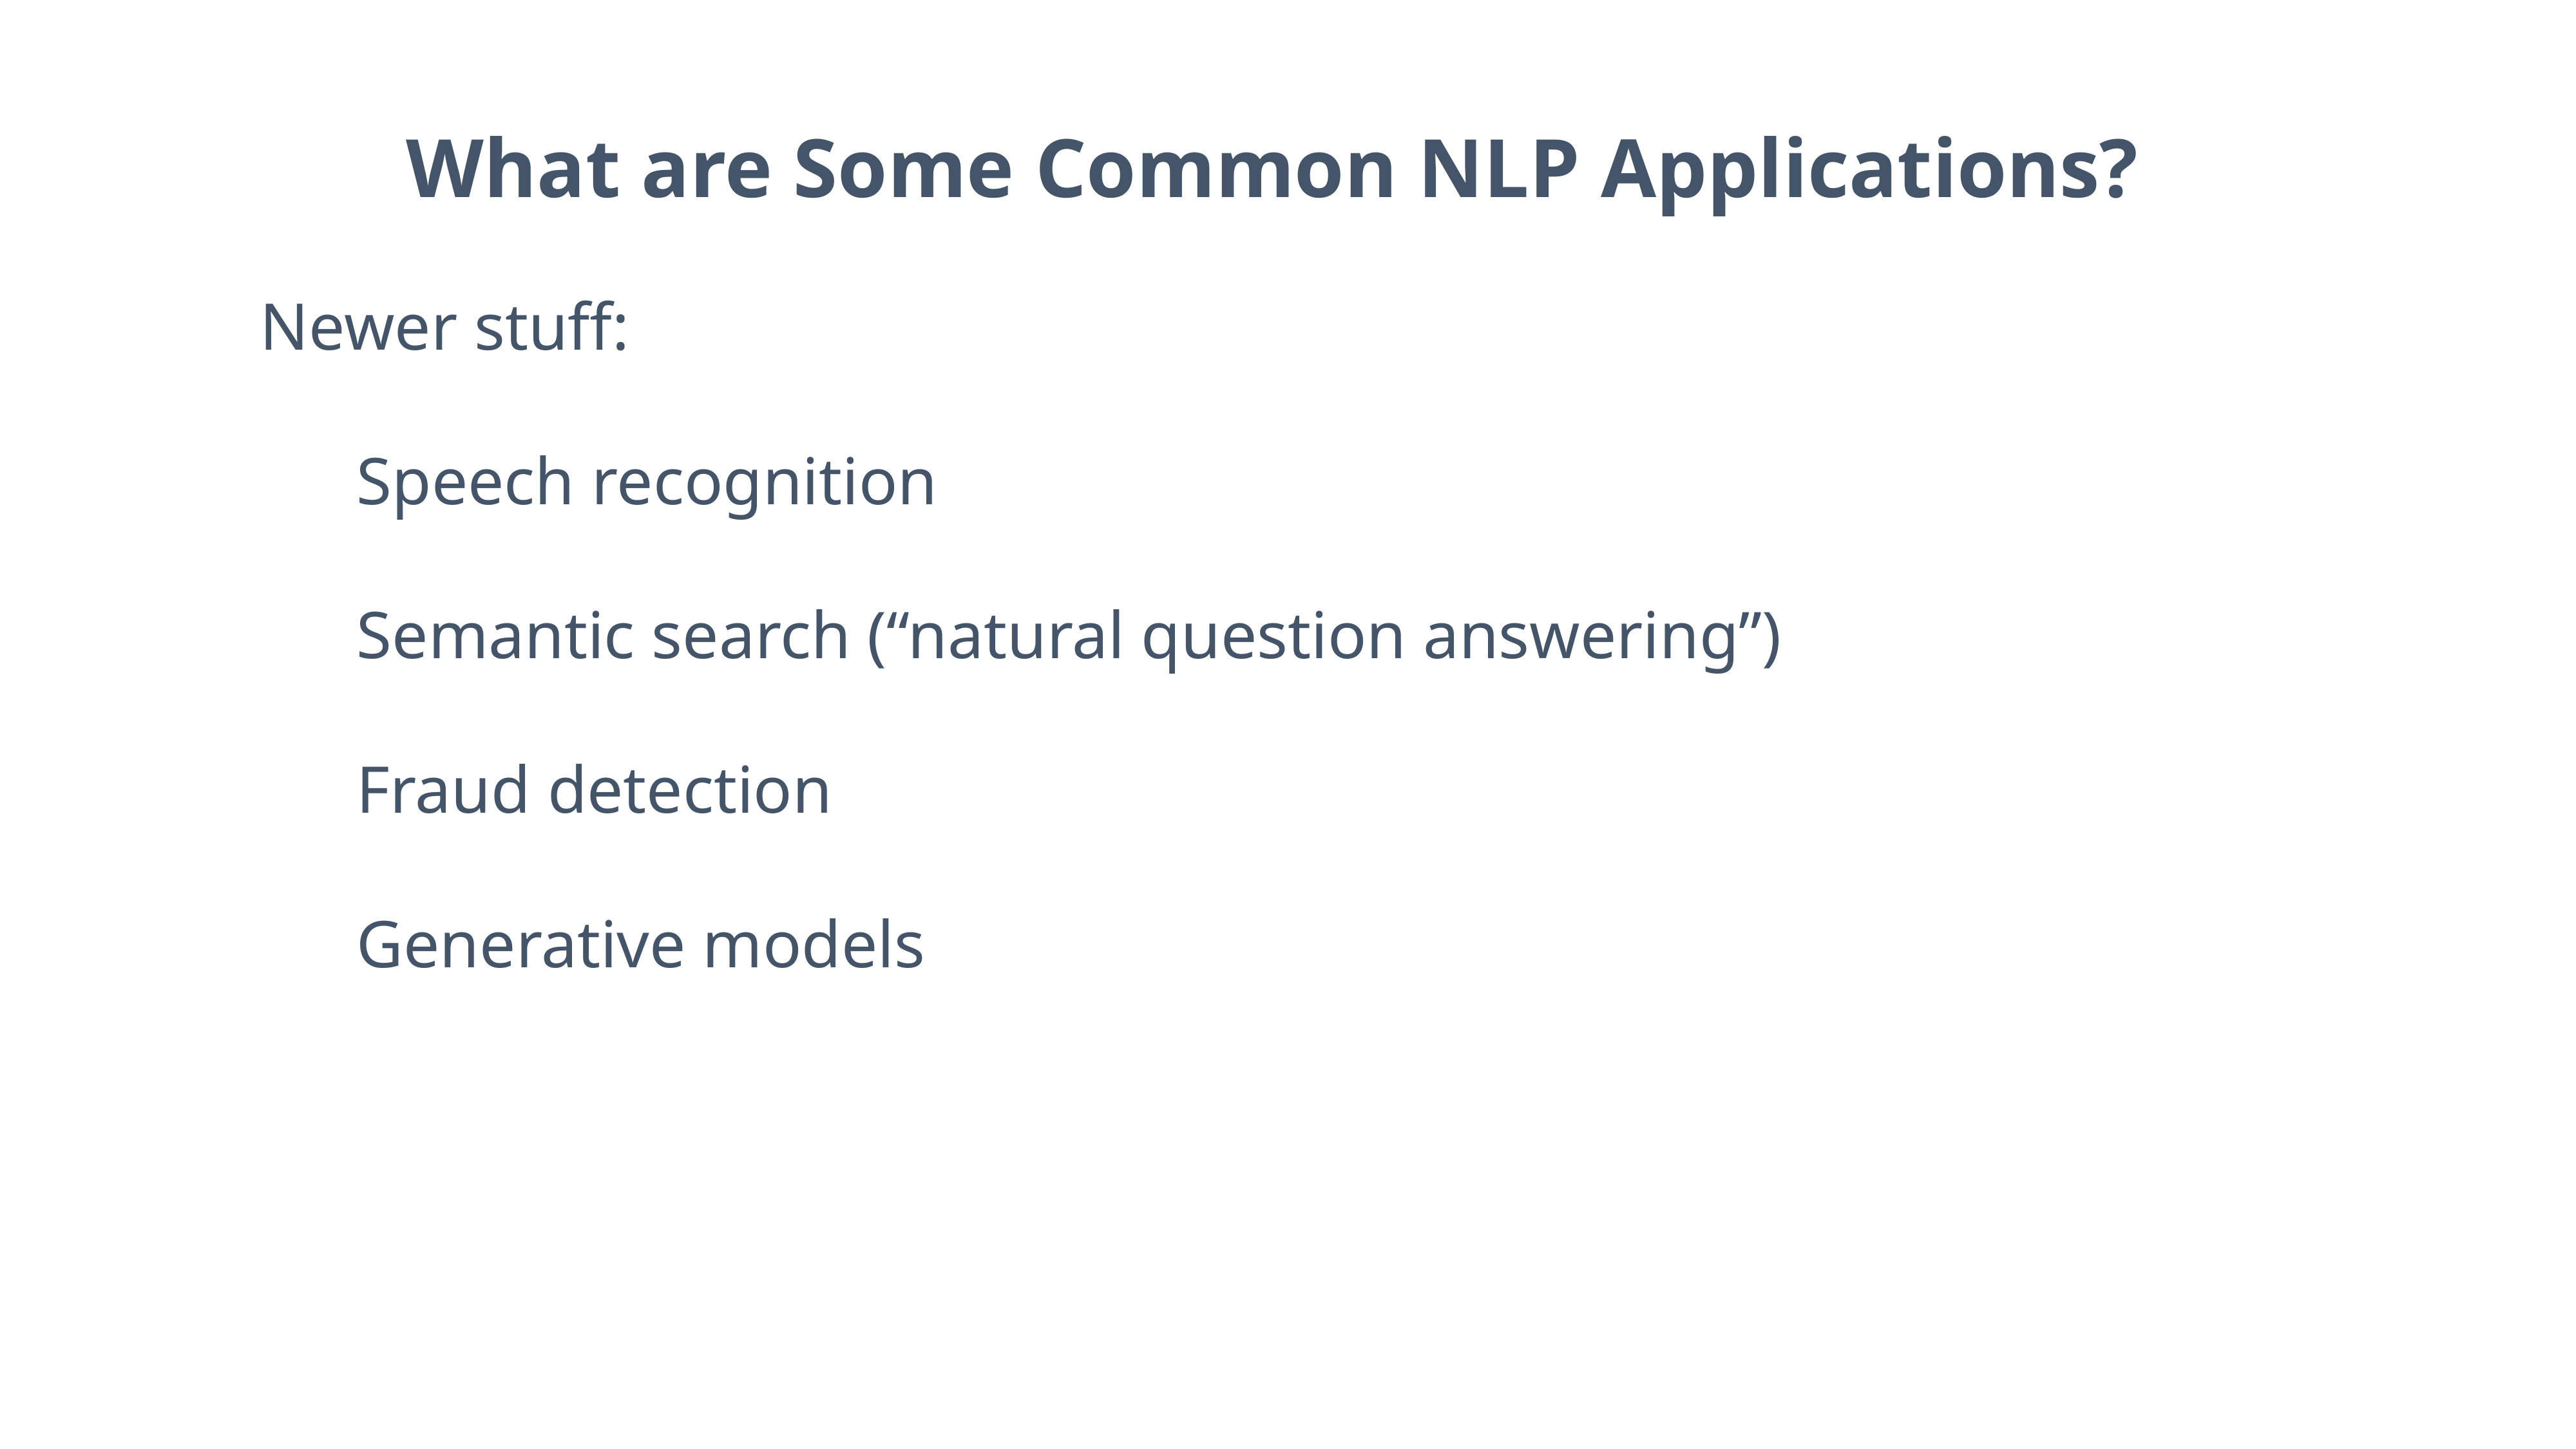

What are Some Common NLP Applications?
Newer stuff:
		Speech recognition
		Semantic search (“natural question answering”)
		Fraud detection
		Generative models